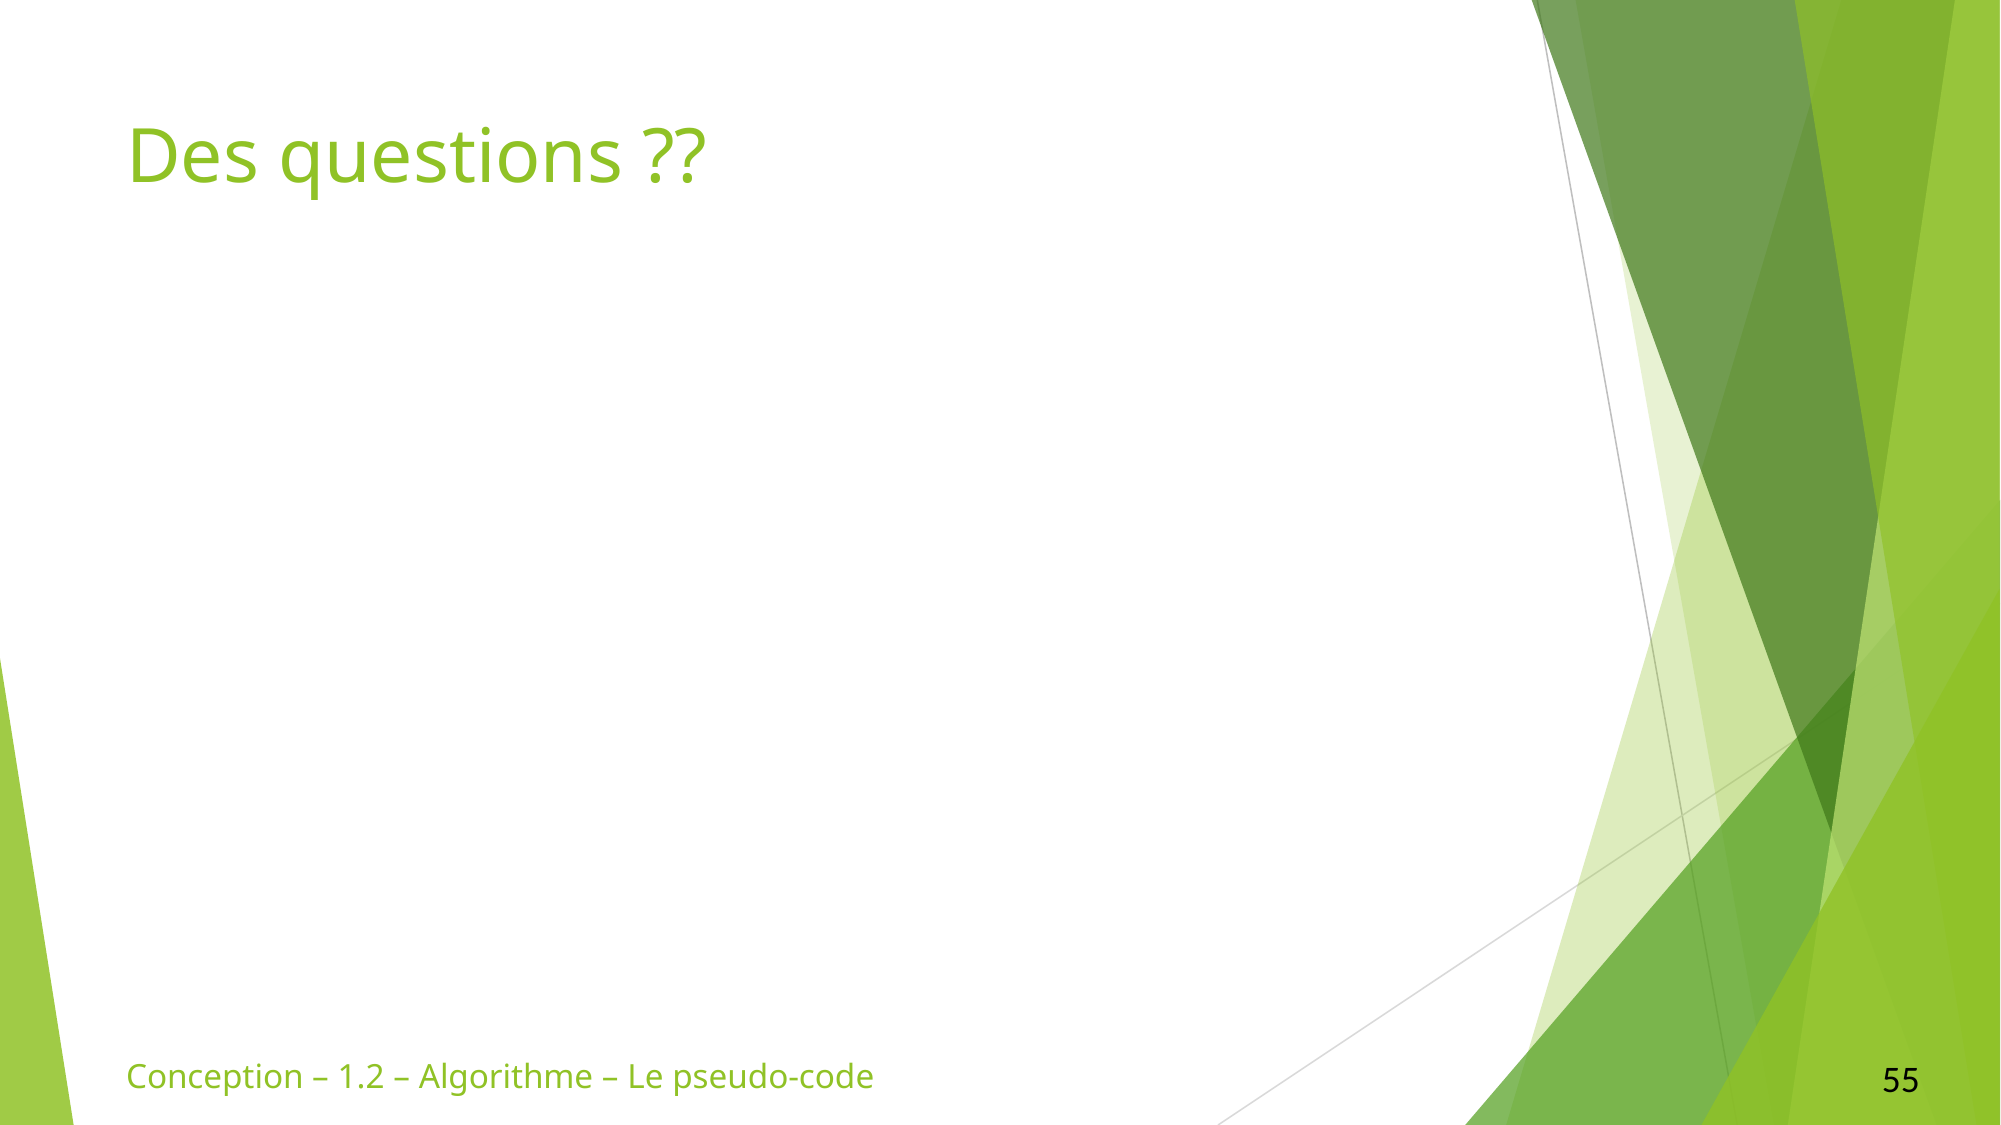

# Des questions ??
Conception – 1.2 – Algorithme – Le pseudo-code